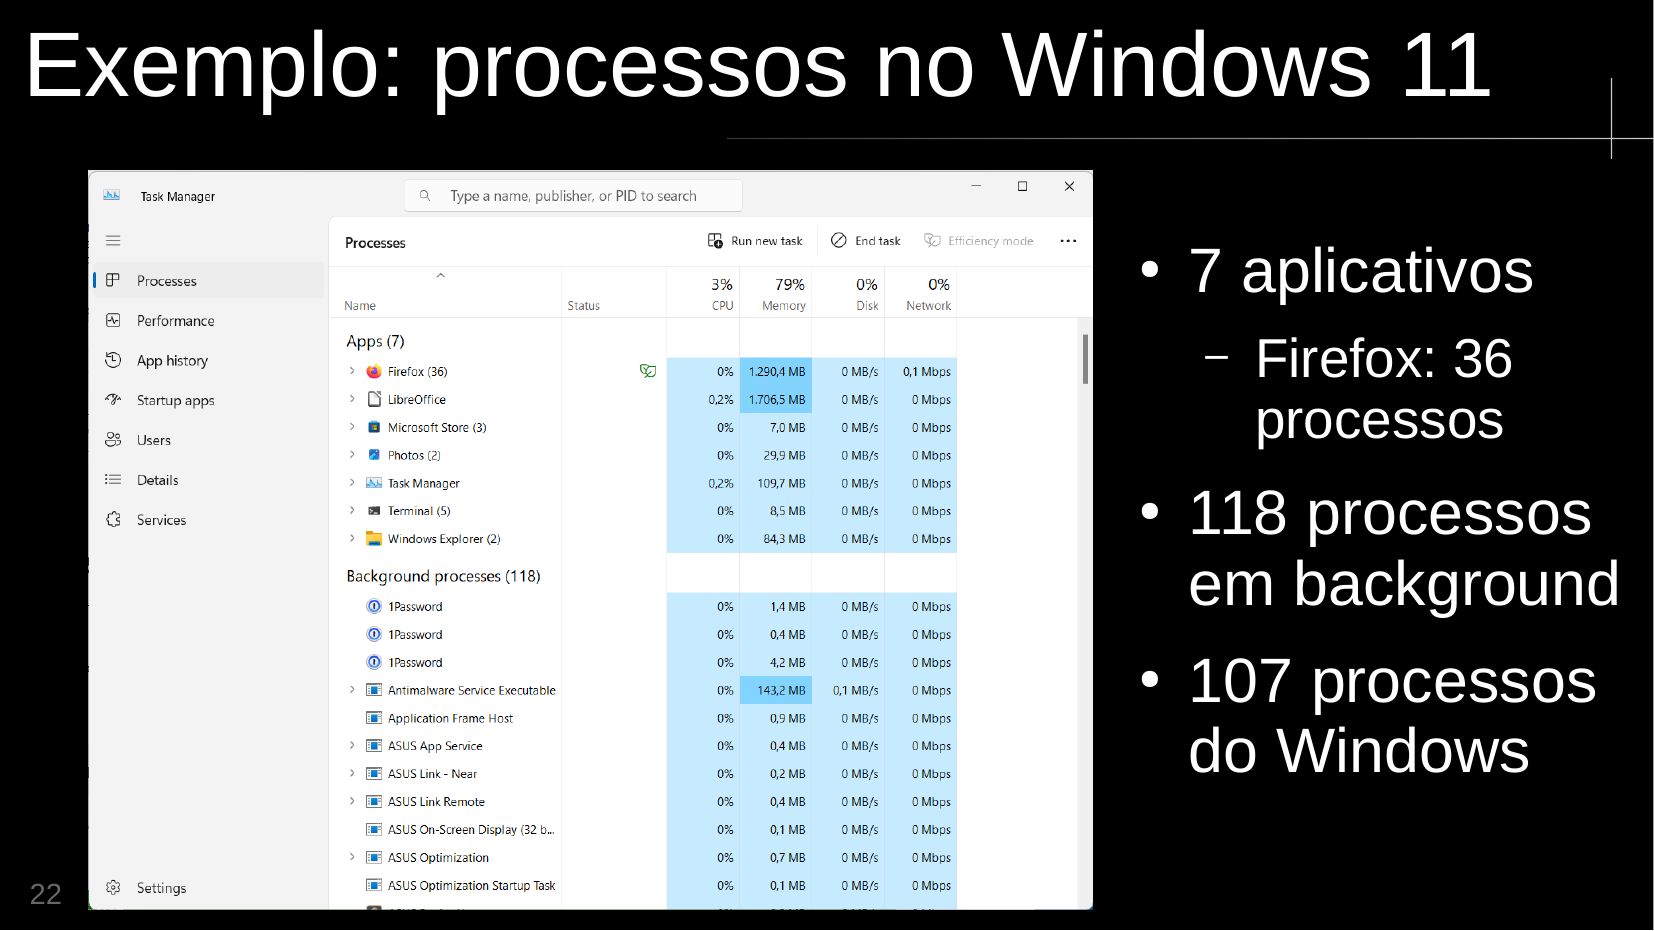

# Exemplo: processos no Windows 11
7 aplicativos
Firefox: 36 processos
118 processos em background
107 processos do Windows
22